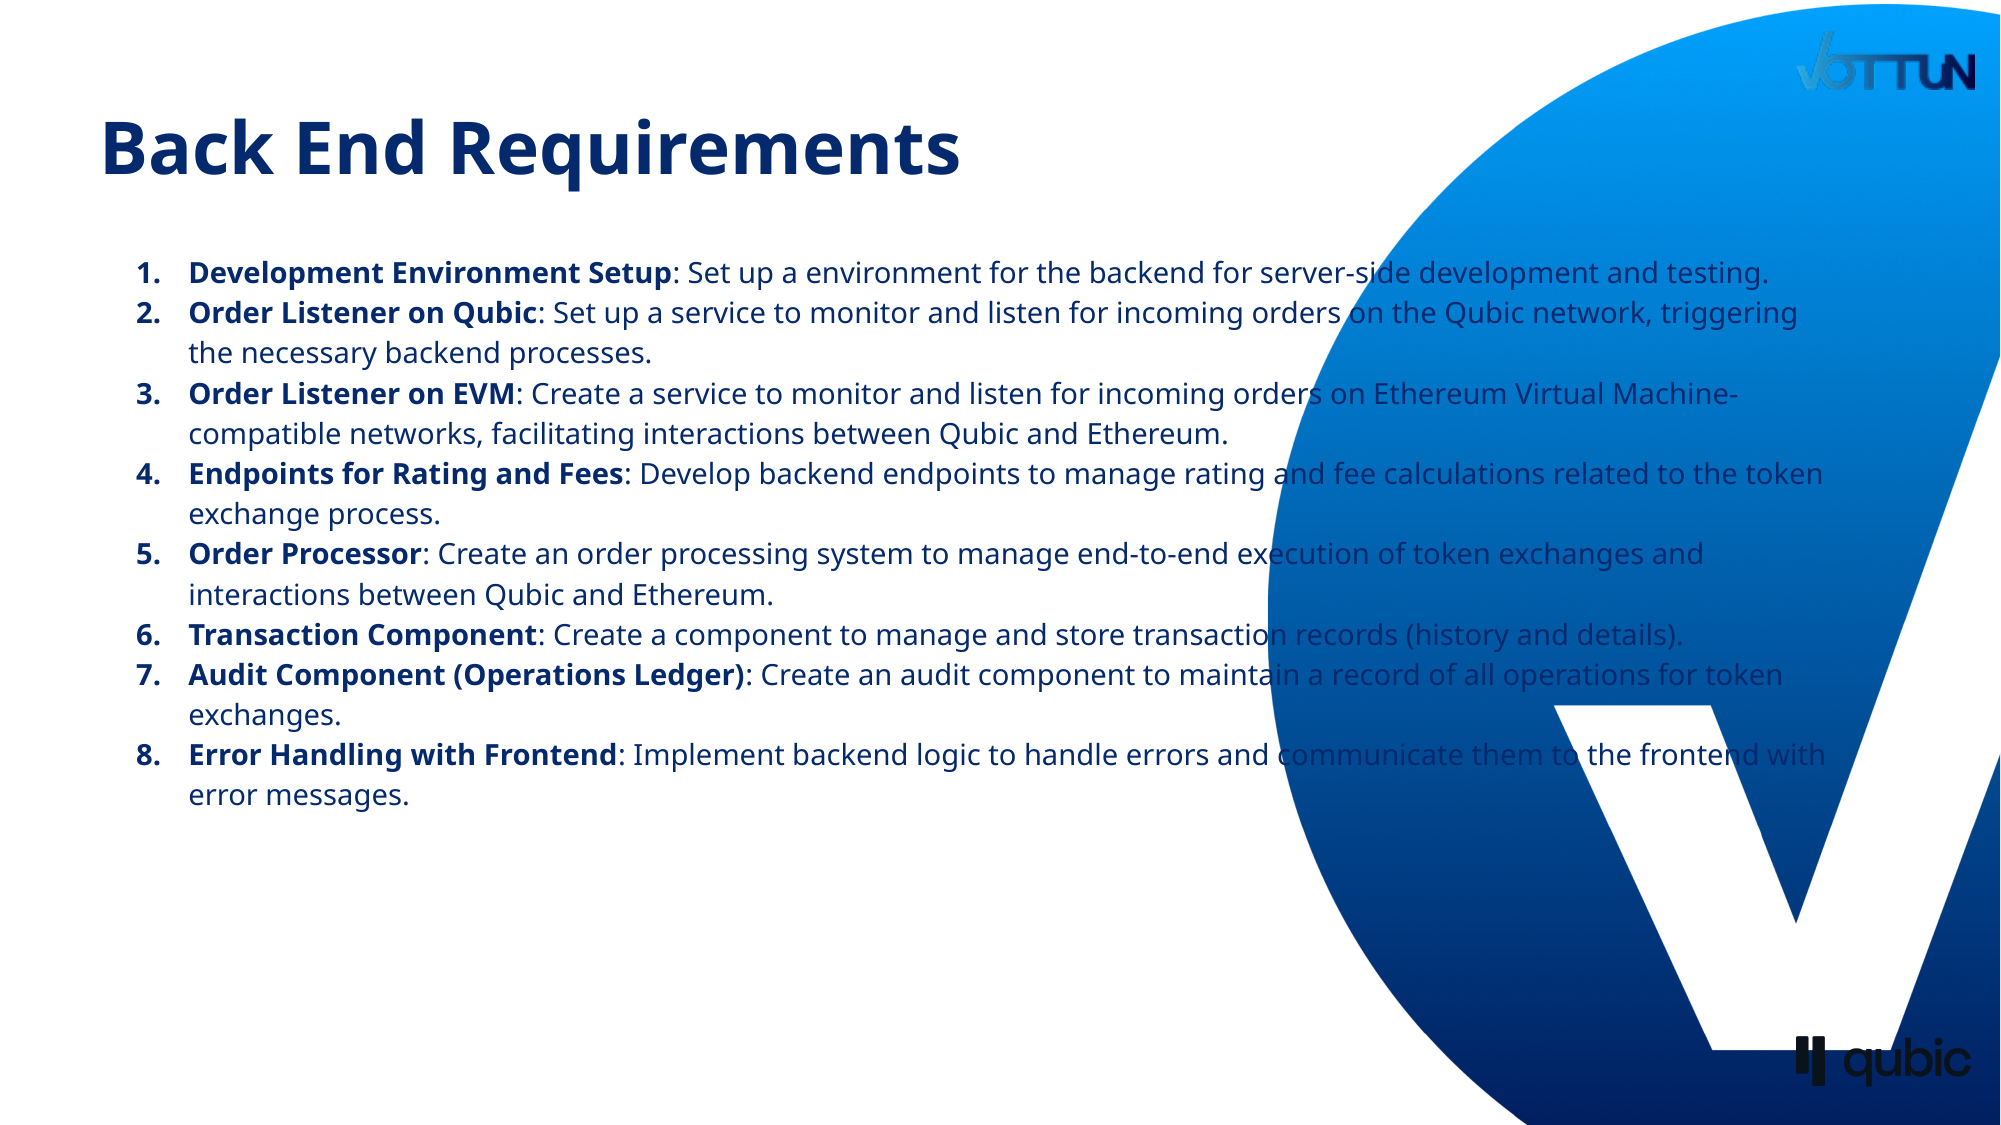

Back End Requirements
Development Environment Setup: Set up a environment for the backend for server-side development and testing.
Order Listener on Qubic: Set up a service to monitor and listen for incoming orders on the Qubic network, triggering the necessary backend processes.
Order Listener on EVM: Create a service to monitor and listen for incoming orders on Ethereum Virtual Machine-compatible networks, facilitating interactions between Qubic and Ethereum.
Endpoints for Rating and Fees: Develop backend endpoints to manage rating and fee calculations related to the token exchange process.
Order Processor: Create an order processing system to manage end-to-end execution of token exchanges and interactions between Qubic and Ethereum.
Transaction Component: Create a component to manage and store transaction records (history and details).
Audit Component (Operations Ledger): Create an audit component to maintain a record of all operations for token exchanges.
Error Handling with Frontend: Implement backend logic to handle errors and communicate them to the frontend with error messages.